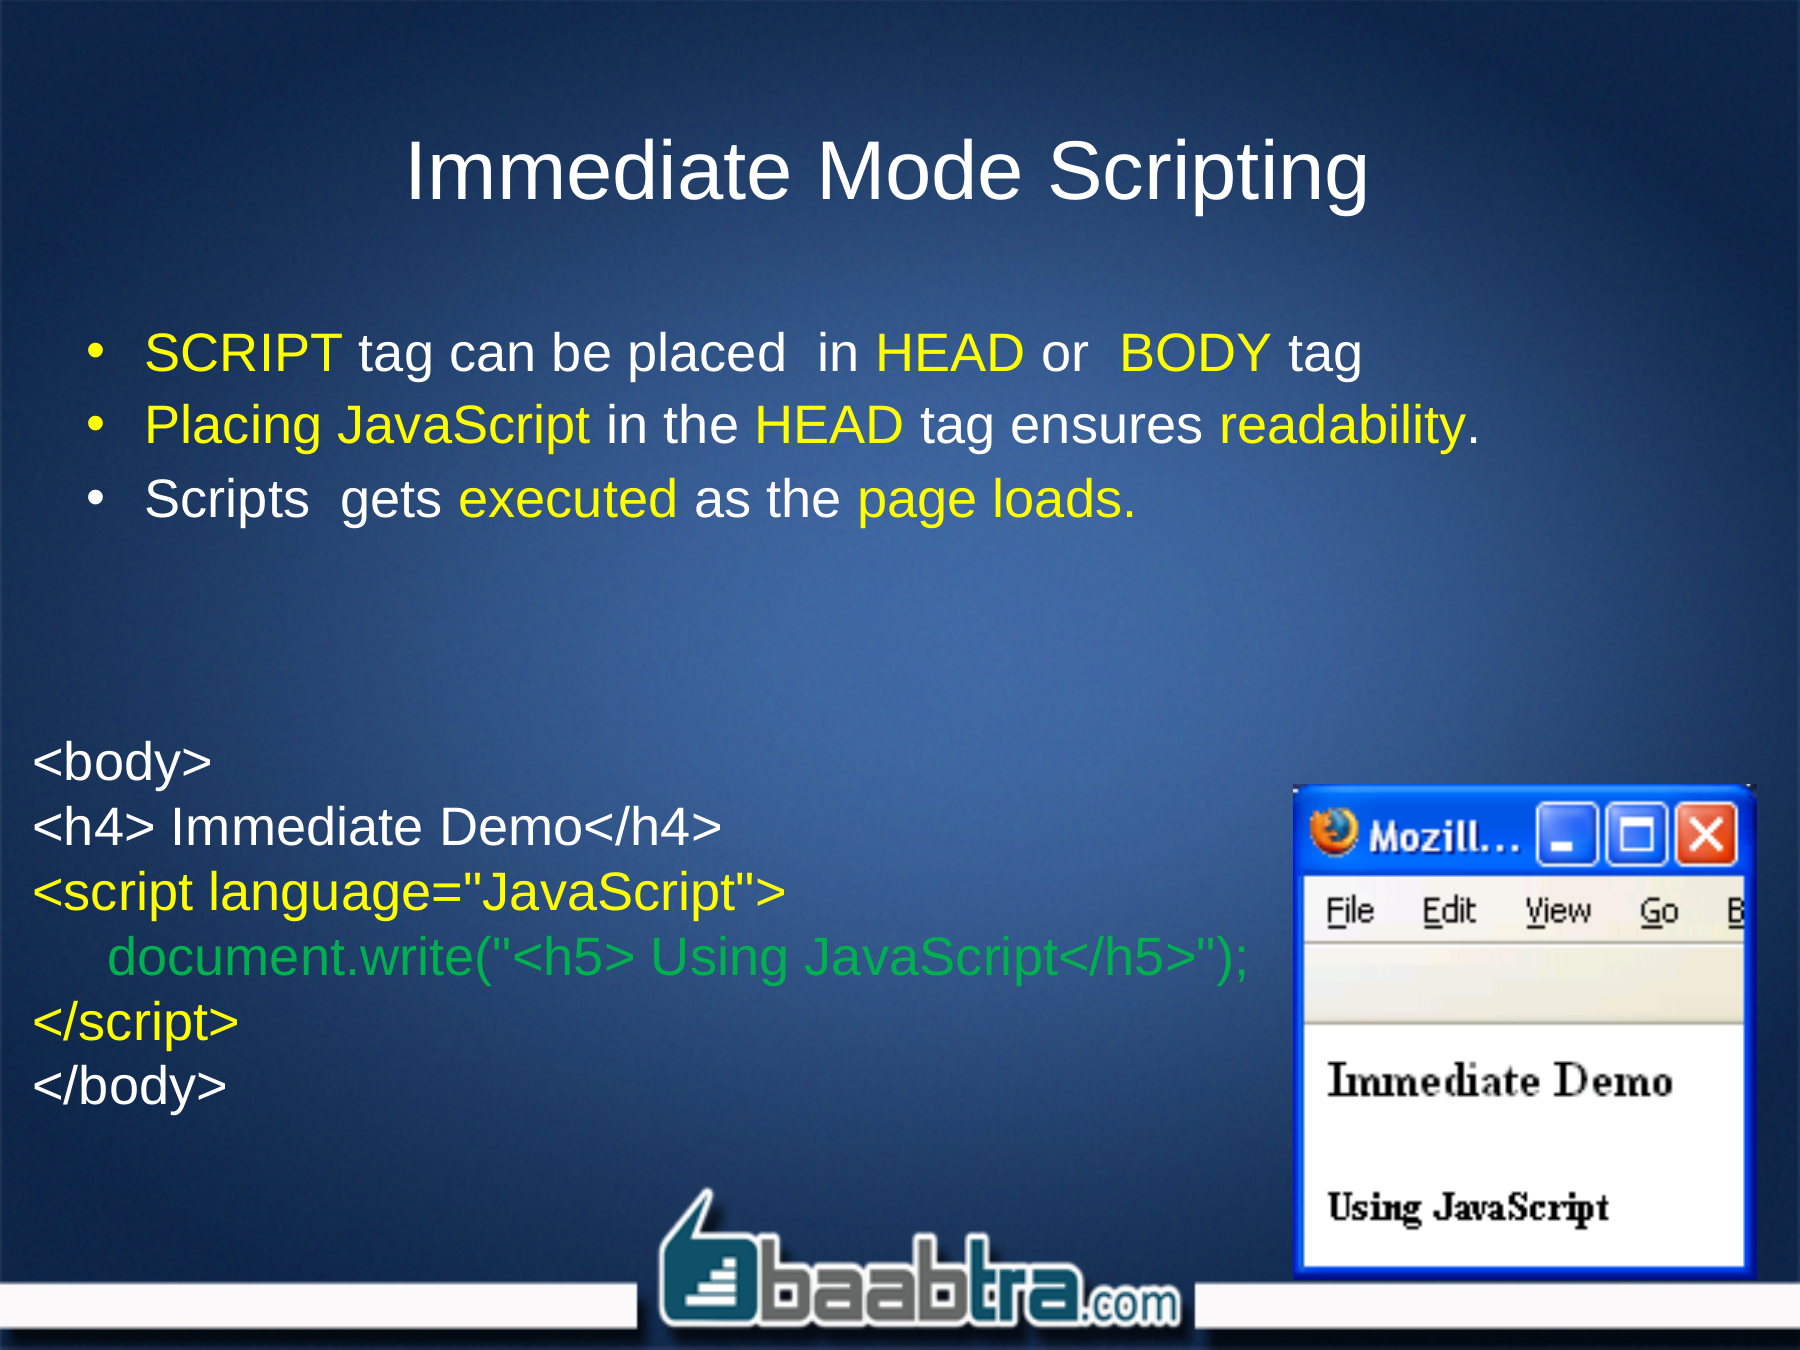

# Immediate Mode Scripting
SCRIPT tag can be placed in HEAD or BODY tag
Placing JavaScript in the HEAD tag ensures readability.
Scripts gets executed as the page loads.
<body>
<h4> Immediate Demo</h4>
<script language="JavaScript">
	document.write("<h5> Using JavaScript</h5>");
</script>
</body>